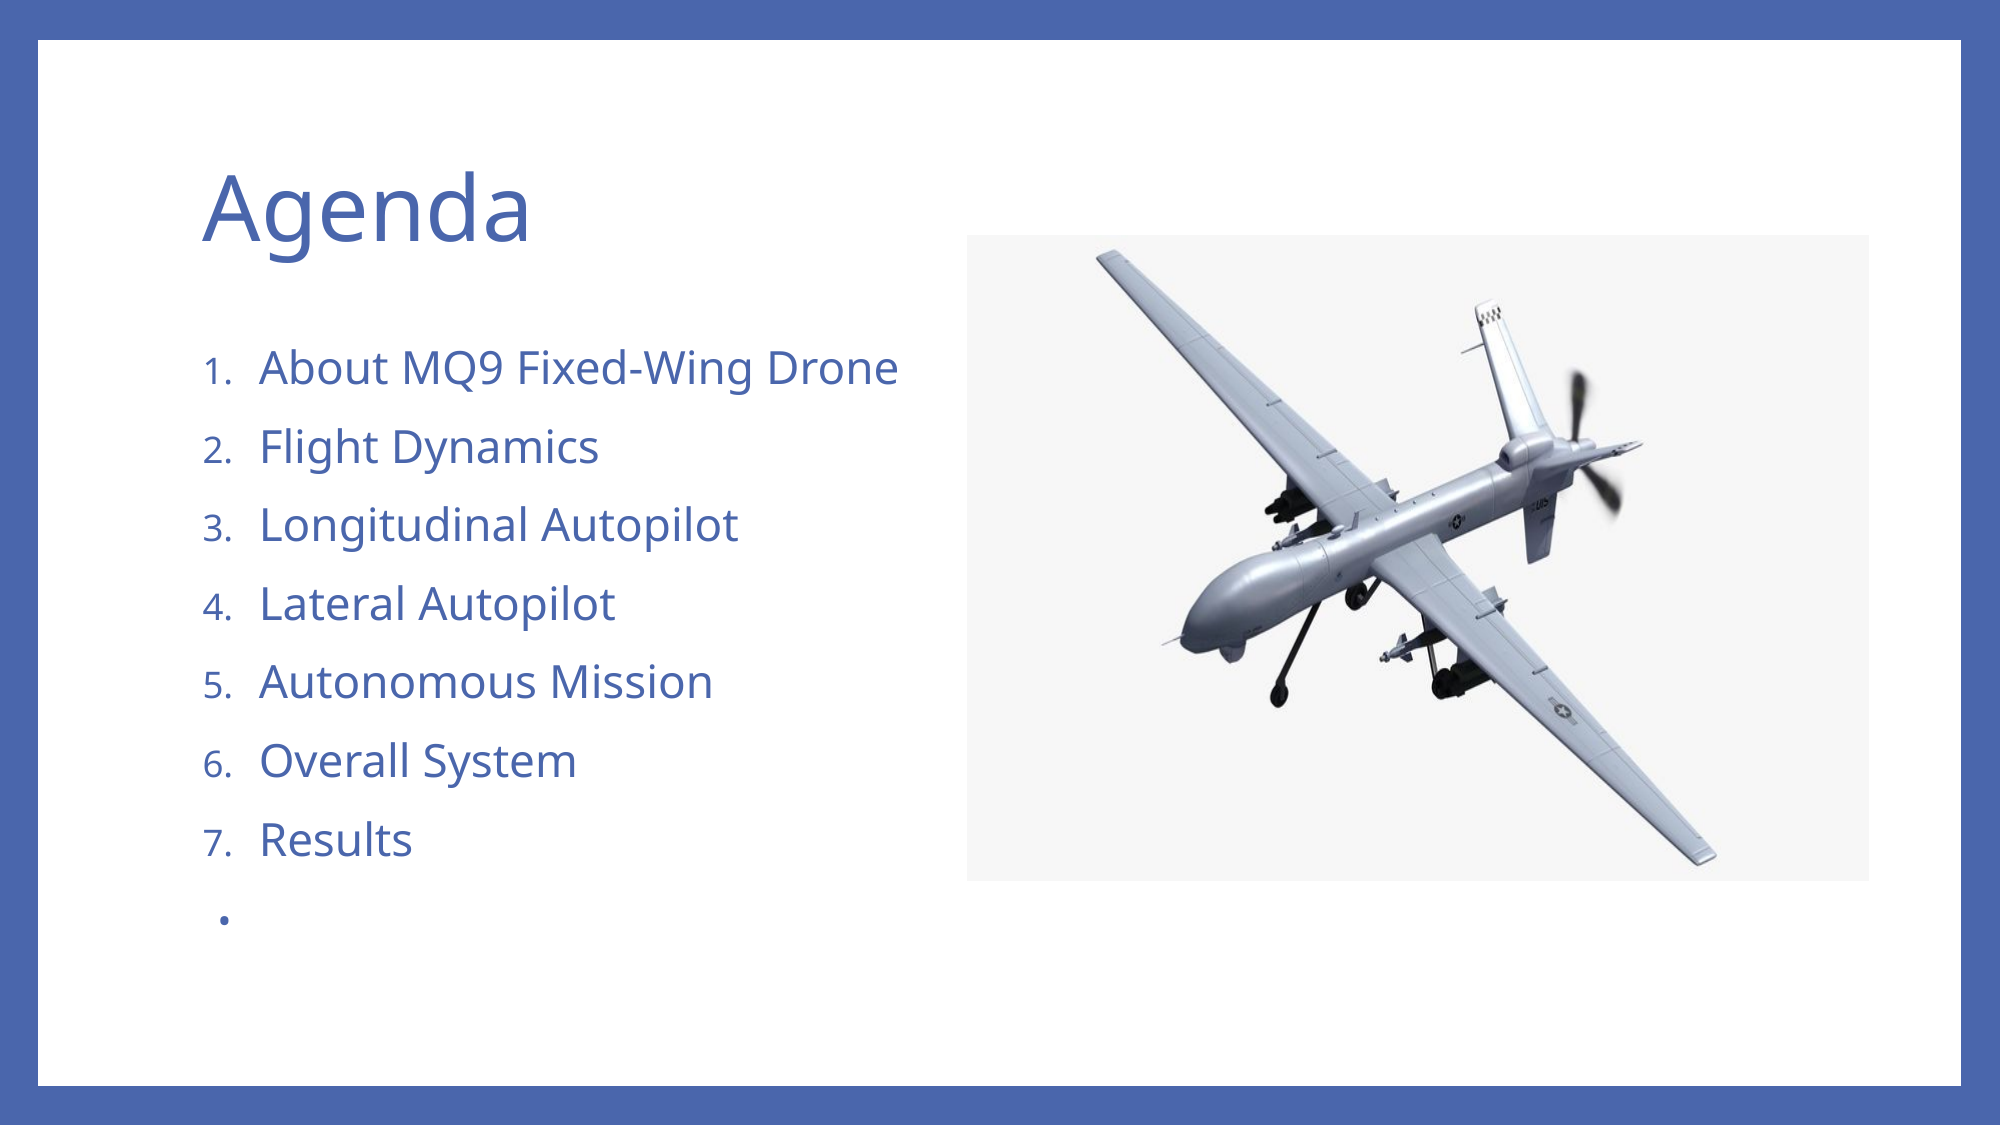

# Agenda
About MQ9 Fixed-Wing Drone
Flight Dynamics
Longitudinal Autopilot
Lateral Autopilot
Autonomous Mission
Overall System
Results